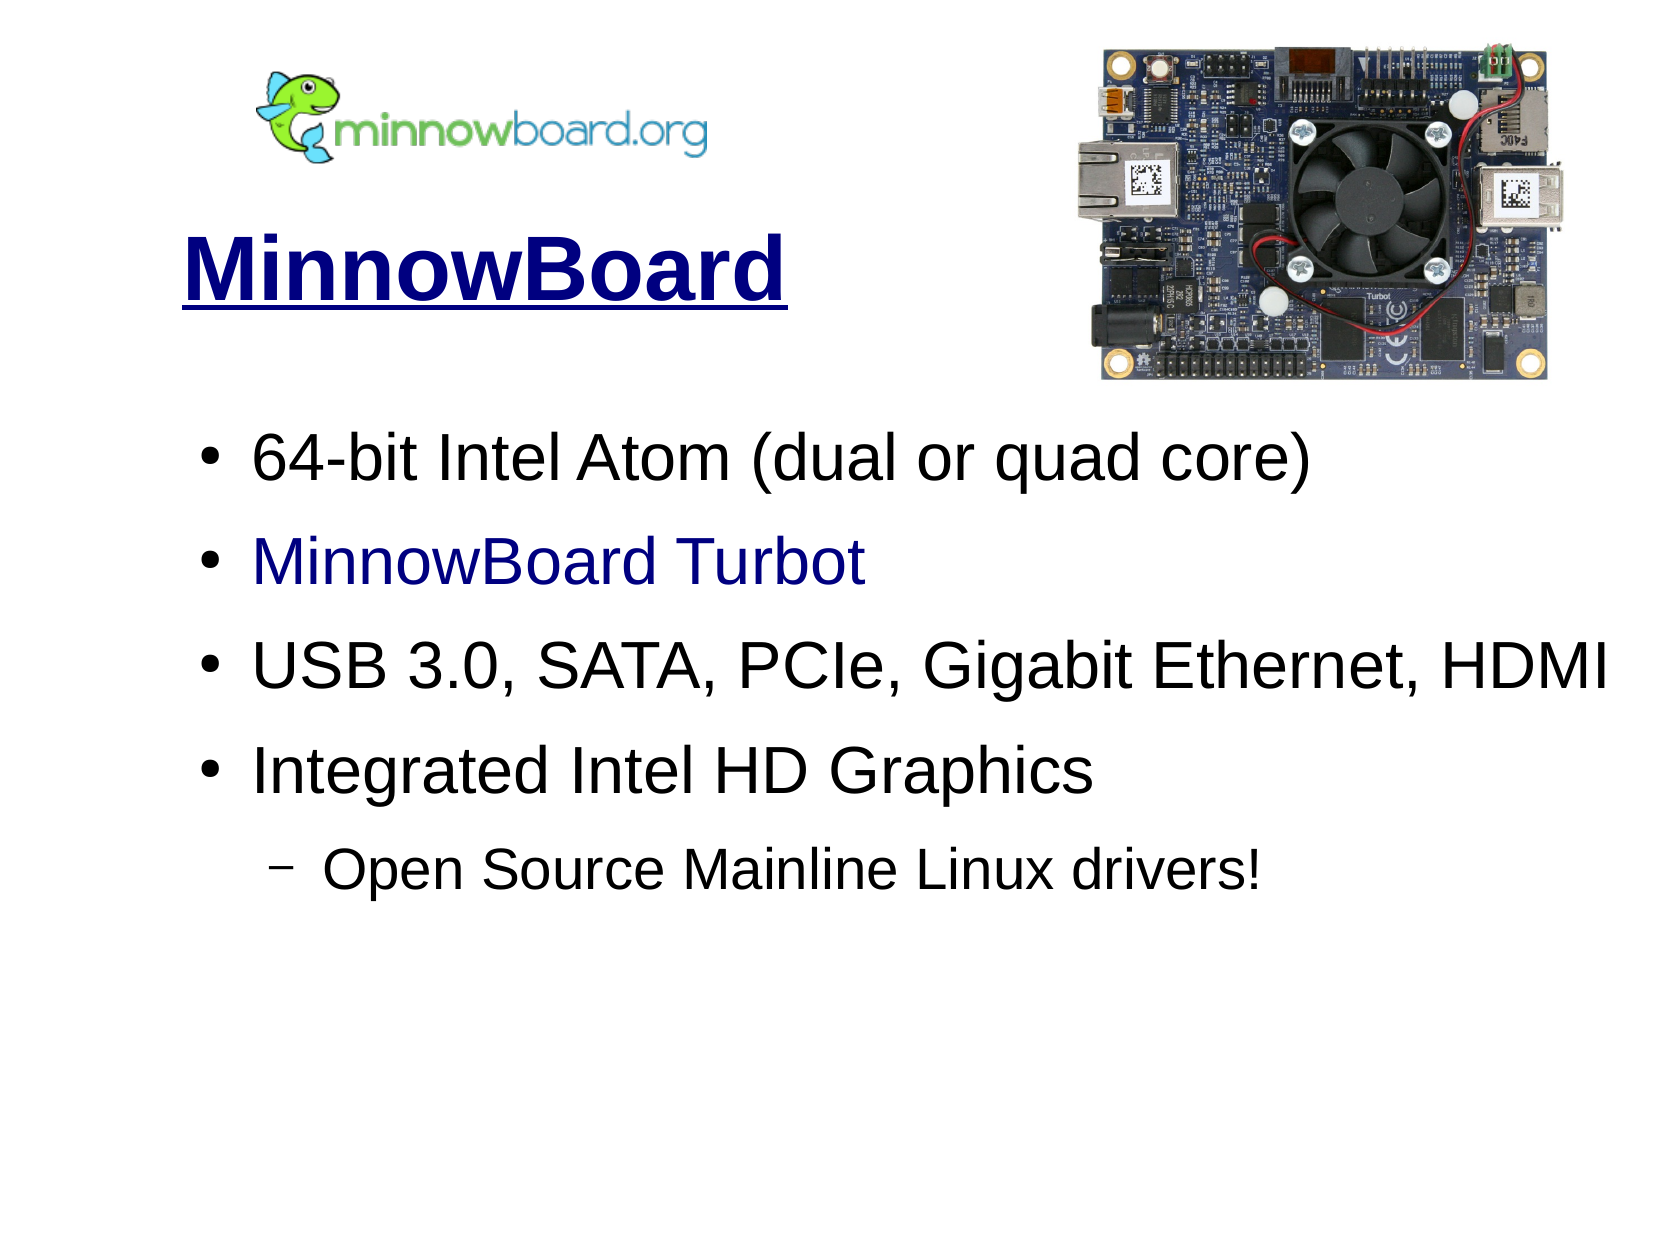

# MinnowBoard
64-bit Intel Atom (dual or quad core)
MinnowBoard Turbot
USB 3.0, SATA, PCIe, Gigabit Ethernet, HDMI
Integrated Intel HD Graphics
Open Source Mainline Linux drivers!